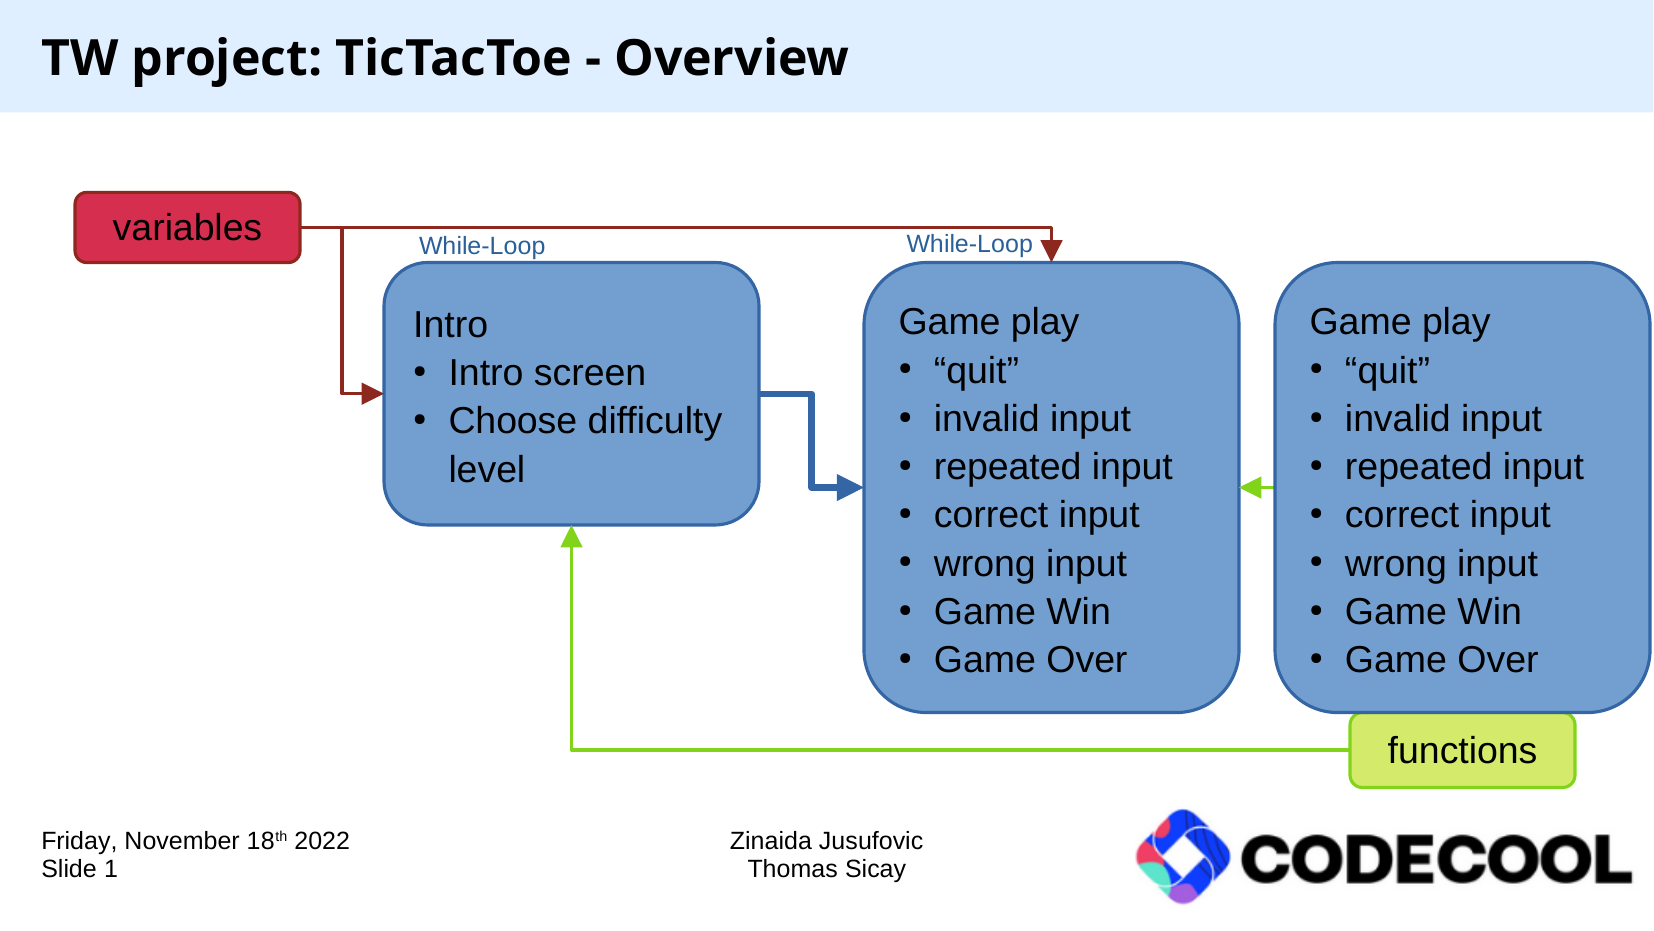

# TW project: TicTacToe - Overview
variables
While-Loop
While-Loop
Intro
Intro screen
Choose difficulty level
Game play
“quit”
invalid input
repeated input
correct input
wrong input
Game Win
Game Over
Game play
“quit”
invalid input
repeated input
correct input
wrong input
Game Win
Game Over
functions
Friday, November 18th 2022
Slide
Zinaida Jusufovic
Thomas Sicay